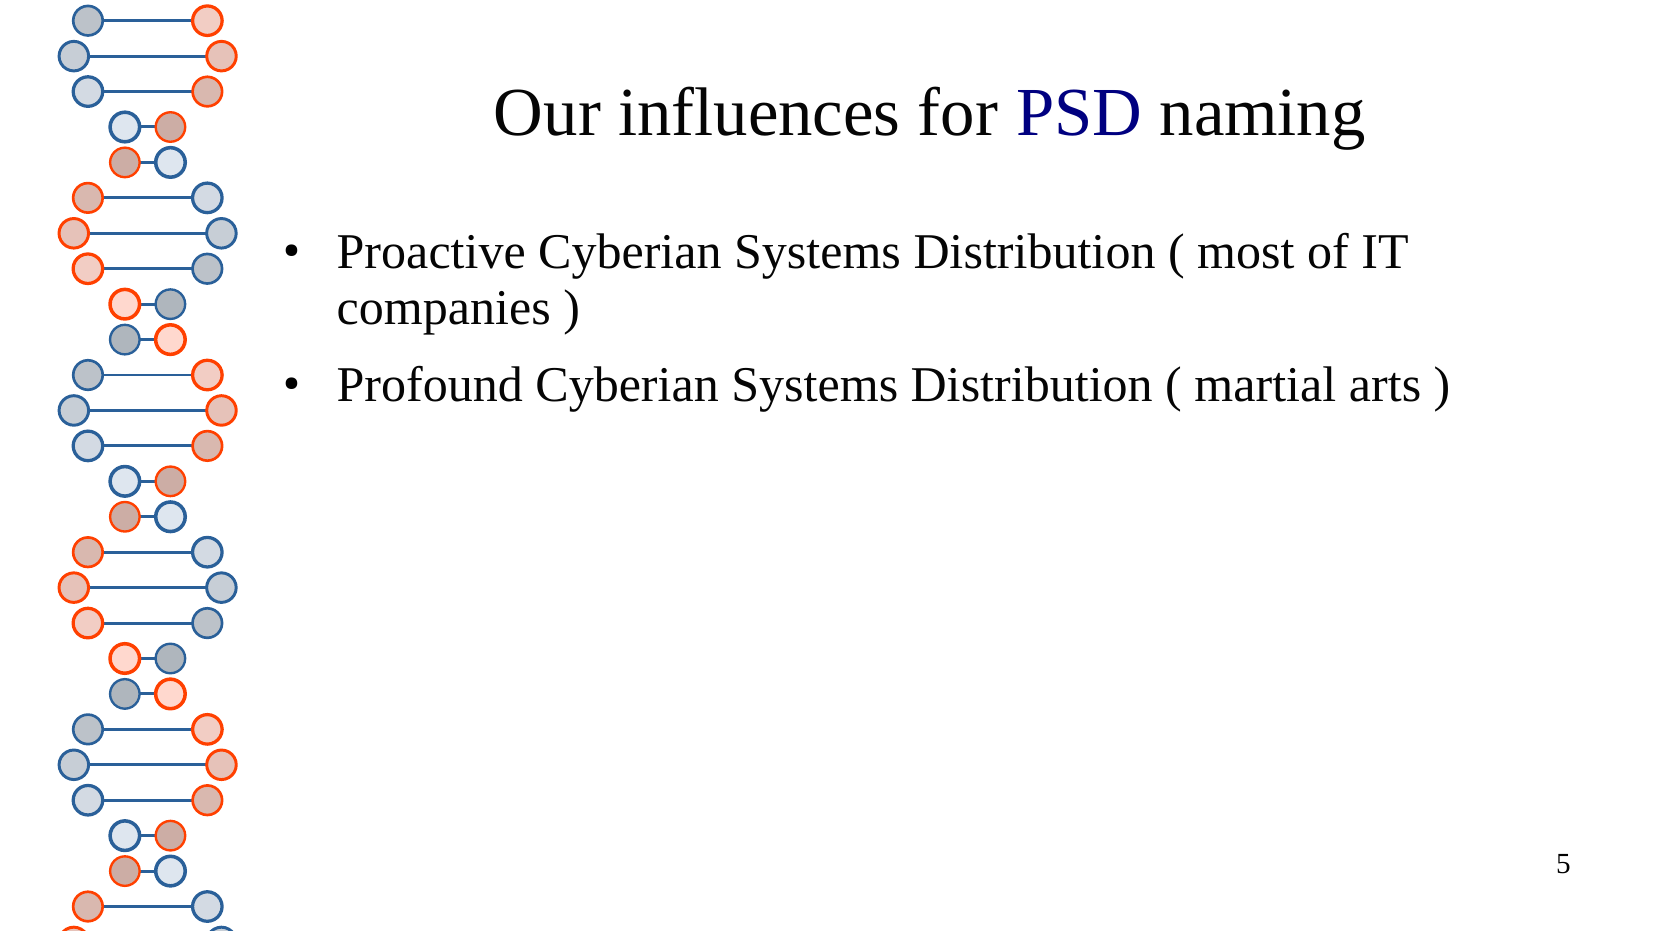

# Our influences for PSD naming
Proactive Cyberian Systems Distribution ( most of IT companies )
Profound Cyberian Systems Distribution ( martial arts )
5